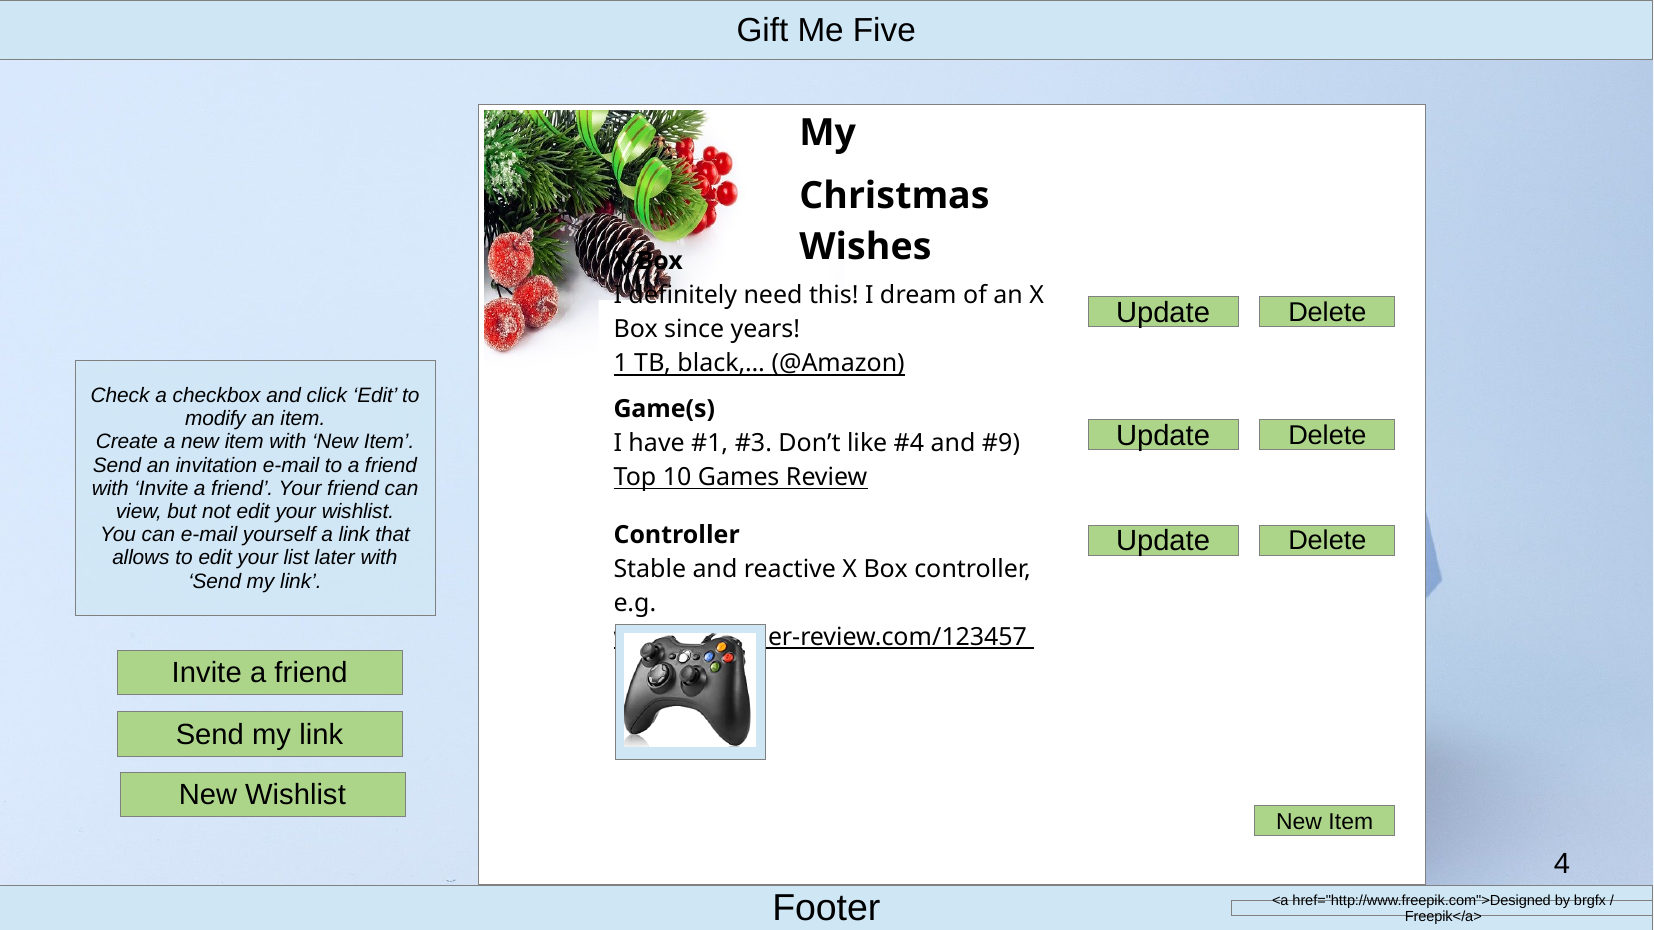

Gift Me Five
View own wishlist with unique url
(Without logging in) By using the appropriate URL, users will see the status of their wishlist. If they create multiple lists, users need to keep track of the different URLs of their wishlists. If the user clicks on ‘New Wishlist’, he will not be able to access the old wishlist without the URL! (Therefore a warning should be given where the url is displayed for copying)
My
Christmas Wishes
Update
Delete
X Box
I definitely need this! I dream of an X Box since years!
1 TB, black,… (@Amazon)
Game(s)
I have #1, #3. Don’t like #4 and #9)
Top 10 Games Review
Controller
Stable and reactive X Box controller, e.g.
www.controller-review.com/123457
Check a checkbox and click ‘Edit’ to modify an item.
Create a new item with ‘New Item’.
Send an invitation e-mail to a friend with ‘Invite a friend’. Your friend can view, but not edit your wishlist.
You can e-mail yourself a link that allows to edit your list later with ‘Send my link’.
Update
Delete
Update
Delete
Invite a friend
Send my link
New Wishlist
New Item
4
Footer
<a href="http://www.freepik.com">Designed by brgfx / Freepik</a>